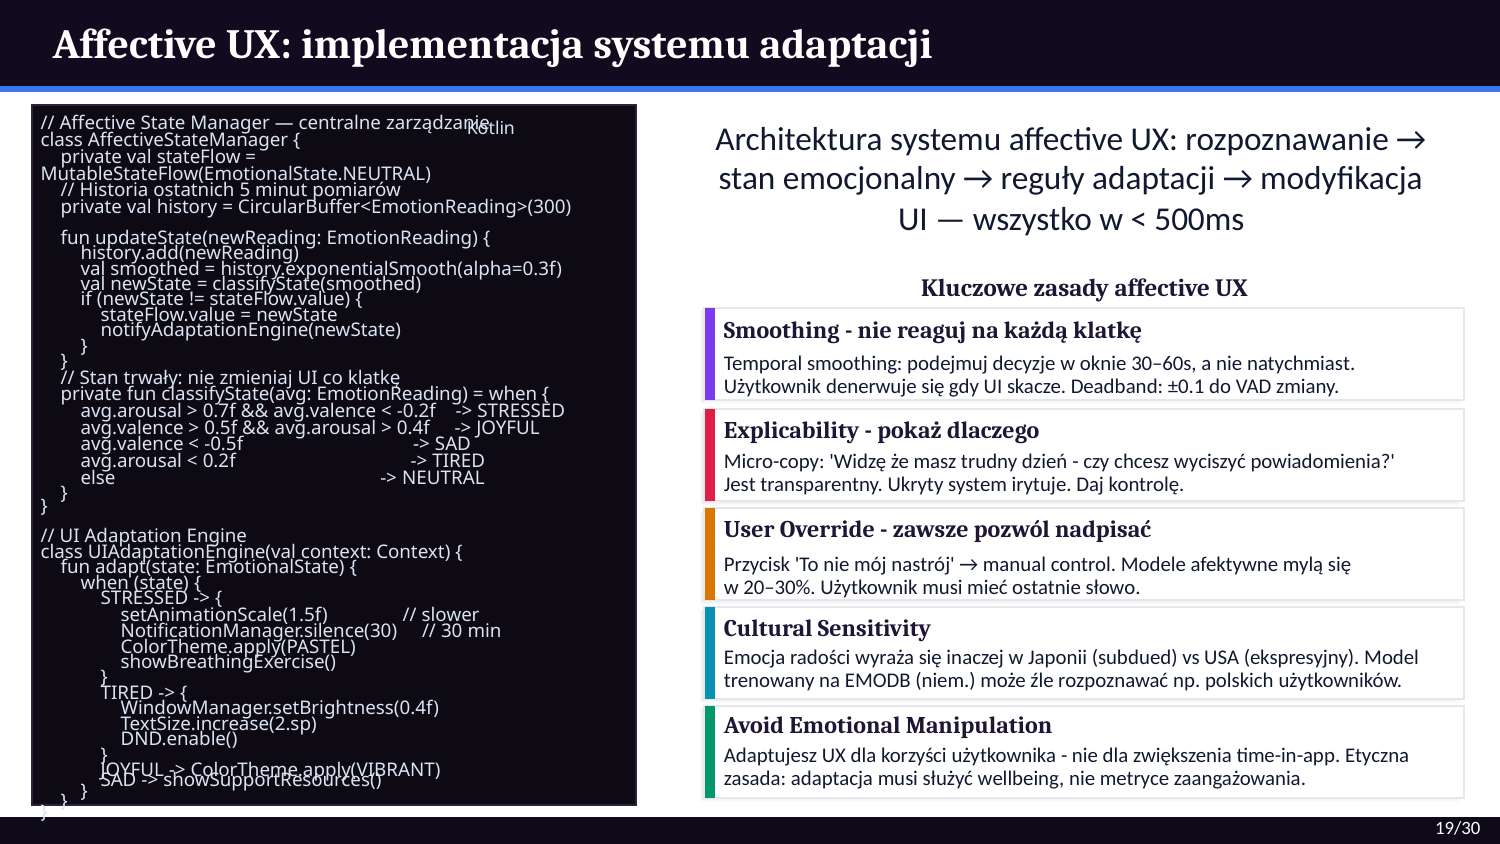

Affective UX: implementacja systemu adaptacji
Architektura systemu affective UX: rozpoznawanie → stan emocjonalny → reguły adaptacji → modyfikacja UI — wszystko w < 500ms
Kotlin
// Affective State Manager — centralne zarządzanie
class AffectiveStateManager {
 private val stateFlow = MutableStateFlow(EmotionalState.NEUTRAL)
 // Historia ostatnich 5 minut pomiarów
 private val history = CircularBuffer<EmotionReading>(300)
 fun updateState(newReading: EmotionReading) {
 history.add(newReading)
 val smoothed = history.exponentialSmooth(alpha=0.3f)
 val newState = classifyState(smoothed)
 if (newState != stateFlow.value) {
 stateFlow.value = newState
 notifyAdaptationEngine(newState)
 }
 }
 // Stan trwały: nie zmieniaj UI co klatkę
 private fun classifyState(avg: EmotionReading) = when {
 avg.arousal > 0.7f && avg.valence < -0.2f -> STRESSED
 avg.valence > 0.5f && avg.arousal > 0.4f -> JOYFUL
 avg.valence < -0.5f -> SAD
 avg.arousal < 0.2f -> TIRED
 else -> NEUTRAL
 }
}
// UI Adaptation Engine
class UIAdaptationEngine(val context: Context) {
 fun adapt(state: EmotionalState) {
 when (state) {
 STRESSED -> {
 setAnimationScale(1.5f) // slower
 NotificationManager.silence(30) // 30 min
 ColorTheme.apply(PASTEL)
 showBreathingExercise()
 }
 TIRED -> {
 WindowManager.setBrightness(0.4f)
 TextSize.increase(2.sp)
 DND.enable()
 }
 JOYFUL -> ColorTheme.apply(VIBRANT)
 SAD -> showSupportResources()
 }
 }
}
Kluczowe zasady affective UX
Smoothing - nie reaguj na każdą klatkę
Temporal smoothing: podejmuj decyzje w oknie 30–60s, a nie natychmiast.
Użytkownik denerwuje się gdy UI skacze. Deadband: ±0.1 do VAD zmiany.
Explicability - pokaż dlaczego
Micro-copy: 'Widzę że masz trudny dzień - czy chcesz wyciszyć powiadomienia?'
Jest transparentny. Ukryty system irytuje. Daj kontrolę.
User Override - zawsze pozwól nadpisać
Przycisk 'To nie mój nastrój' → manual control. Modele afektywne mylą się
w 20–30%. Użytkownik musi mieć ostatnie słowo.
Cultural Sensitivity
Emocja radości wyraża się inaczej w Japonii (subdued) vs USA (ekspresyjny). Model trenowany na EMODB (niem.) może źle rozpoznawać np. polskich użytkowników.
Avoid Emotional Manipulation
Adaptujesz UX dla korzyści użytkownika - nie dla zwiększenia time-in-app. Etyczna zasada: adaptacja musi służyć wellbeing, nie metryce zaangażowania.